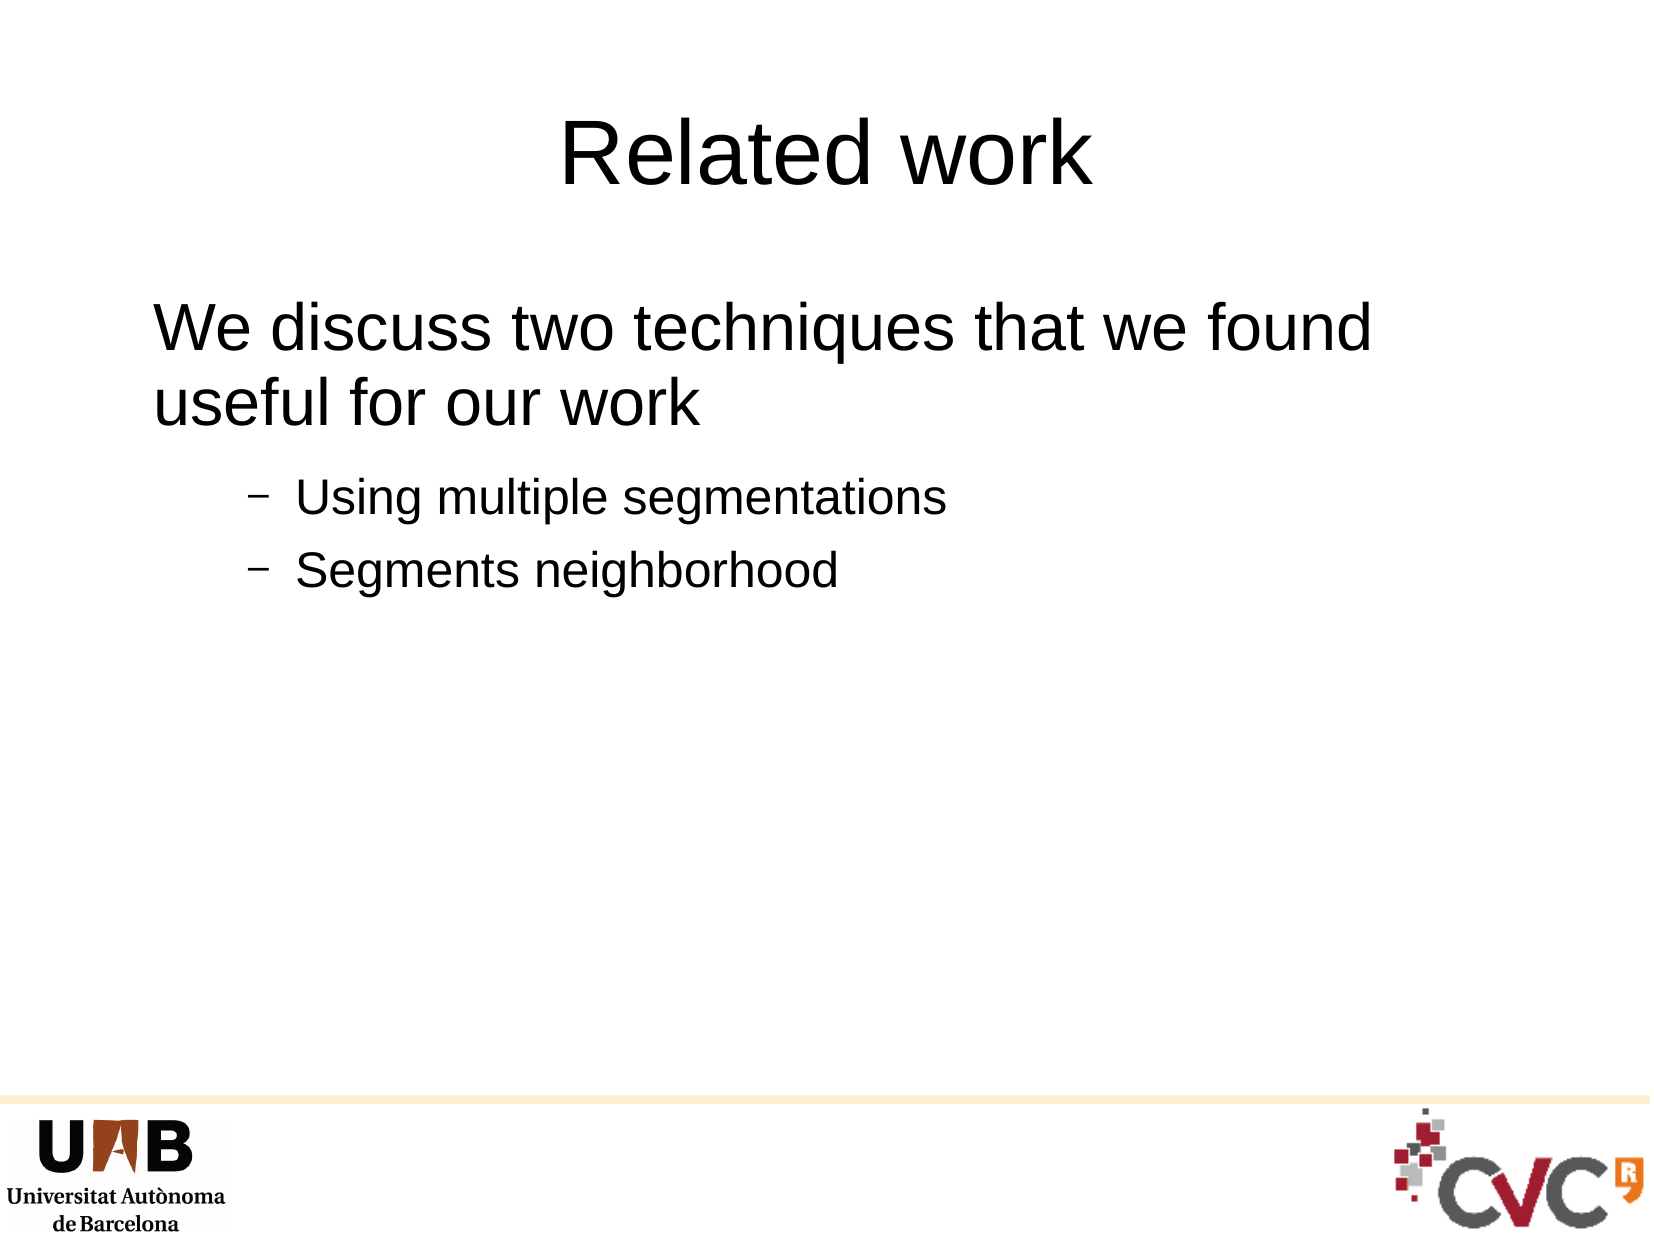

# Related work
We discuss two techniques that we found useful for our work
Using multiple segmentations
Segments neighborhood